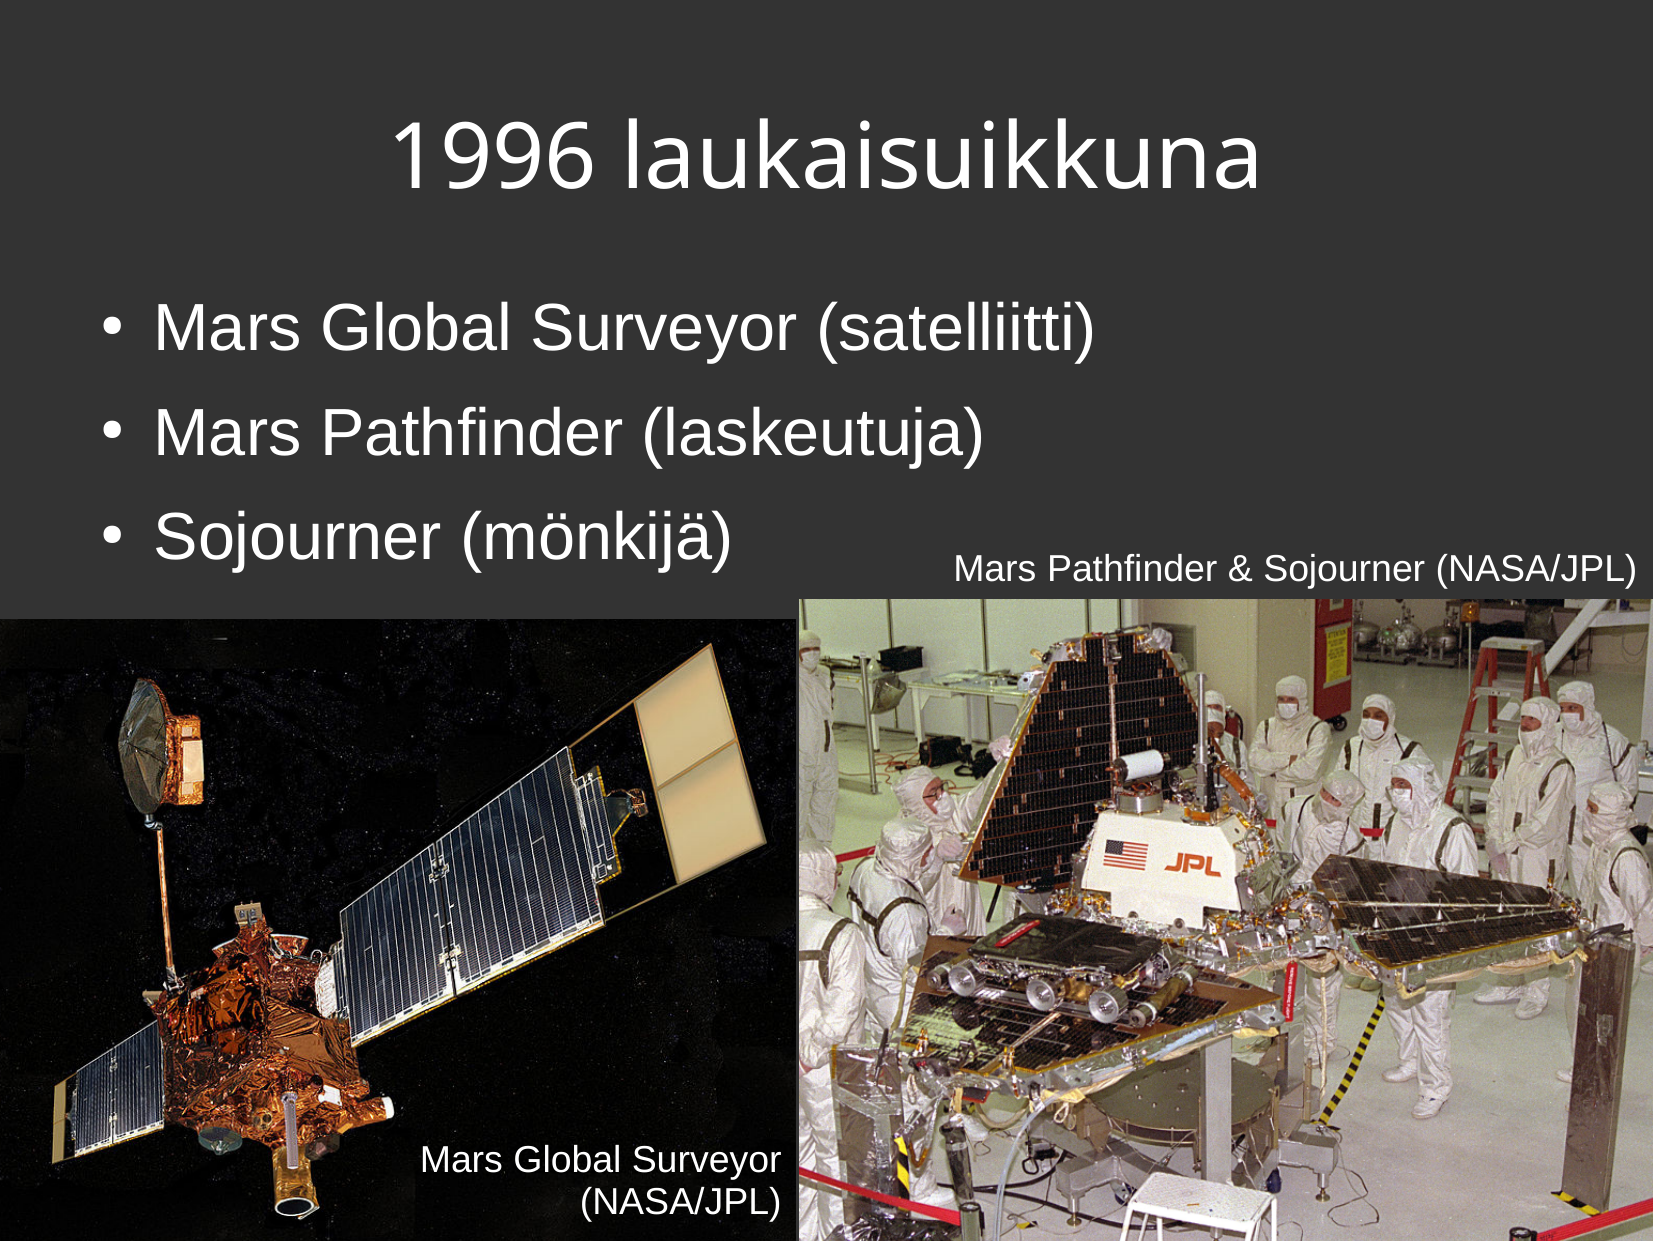

# 1996 laukaisuikkuna
Mars Global Surveyor (satelliitti)
Mars Pathfinder (laskeutuja)
Sojourner (mönkijä)
Mars Pathfinder & Sojourner (NASA/JPL)
Mars Global Surveyor
(NASA/JPL)